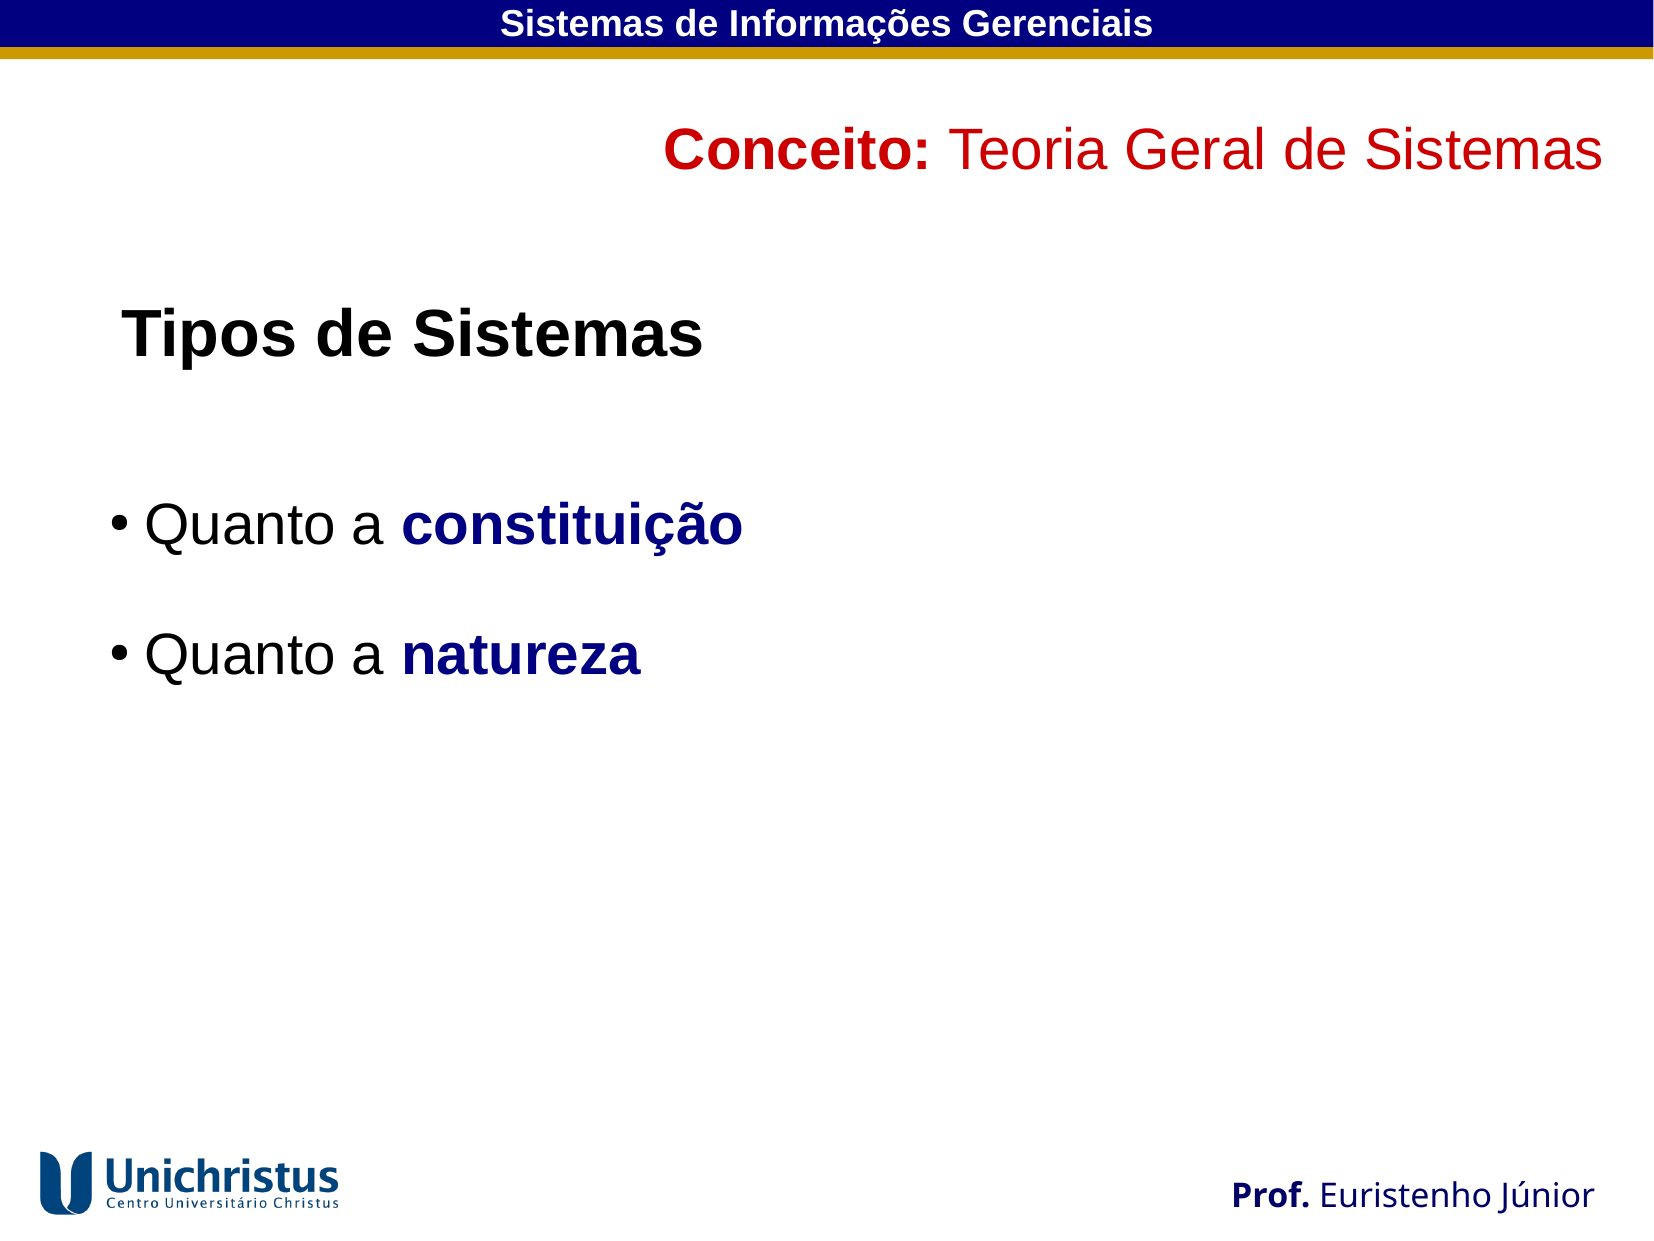

Sistemas de Informações Gerenciais
Conceito: Teoria Geral de Sistemas
Tipos de Sistemas
Quanto a constituição
Quanto a natureza
Prof. Euristenho Júnior